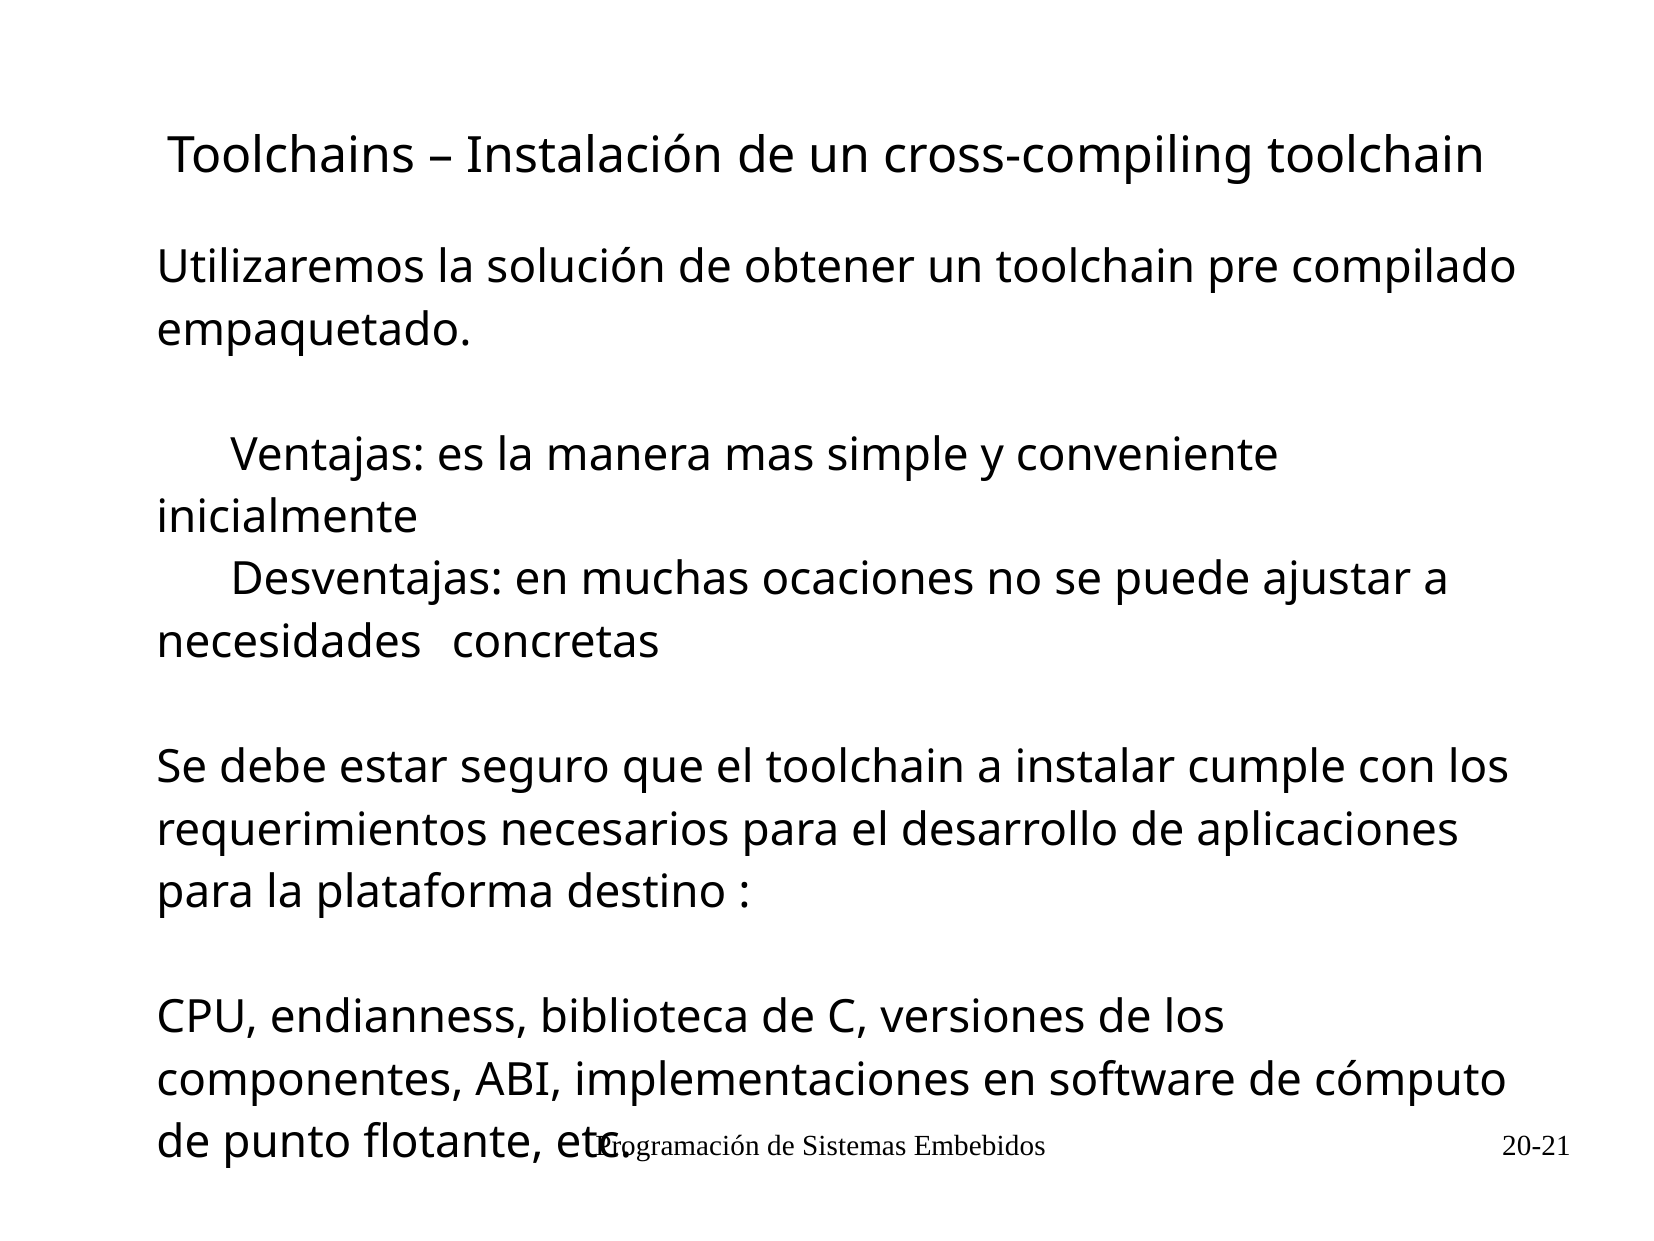

# Toolchains – Instalación de un cross-compiling toolchain
Utilizaremos la solución de obtener un toolchain pre compilado empaquetado.
	Ventajas: es la manera mas simple y conveniente inicialmente
	Desventajas: en muchas ocaciones no se puede ajustar a necesidades 	concretas
Se debe estar seguro que el toolchain a instalar cumple con los requerimientos necesarios para el desarrollo de aplicaciones para la plataforma destino :
CPU, endianness, biblioteca de C, versiones de los componentes, ABI, implementaciones en software de cómputo de punto flotante, etc.
Programación de Sistemas Embebidos
20